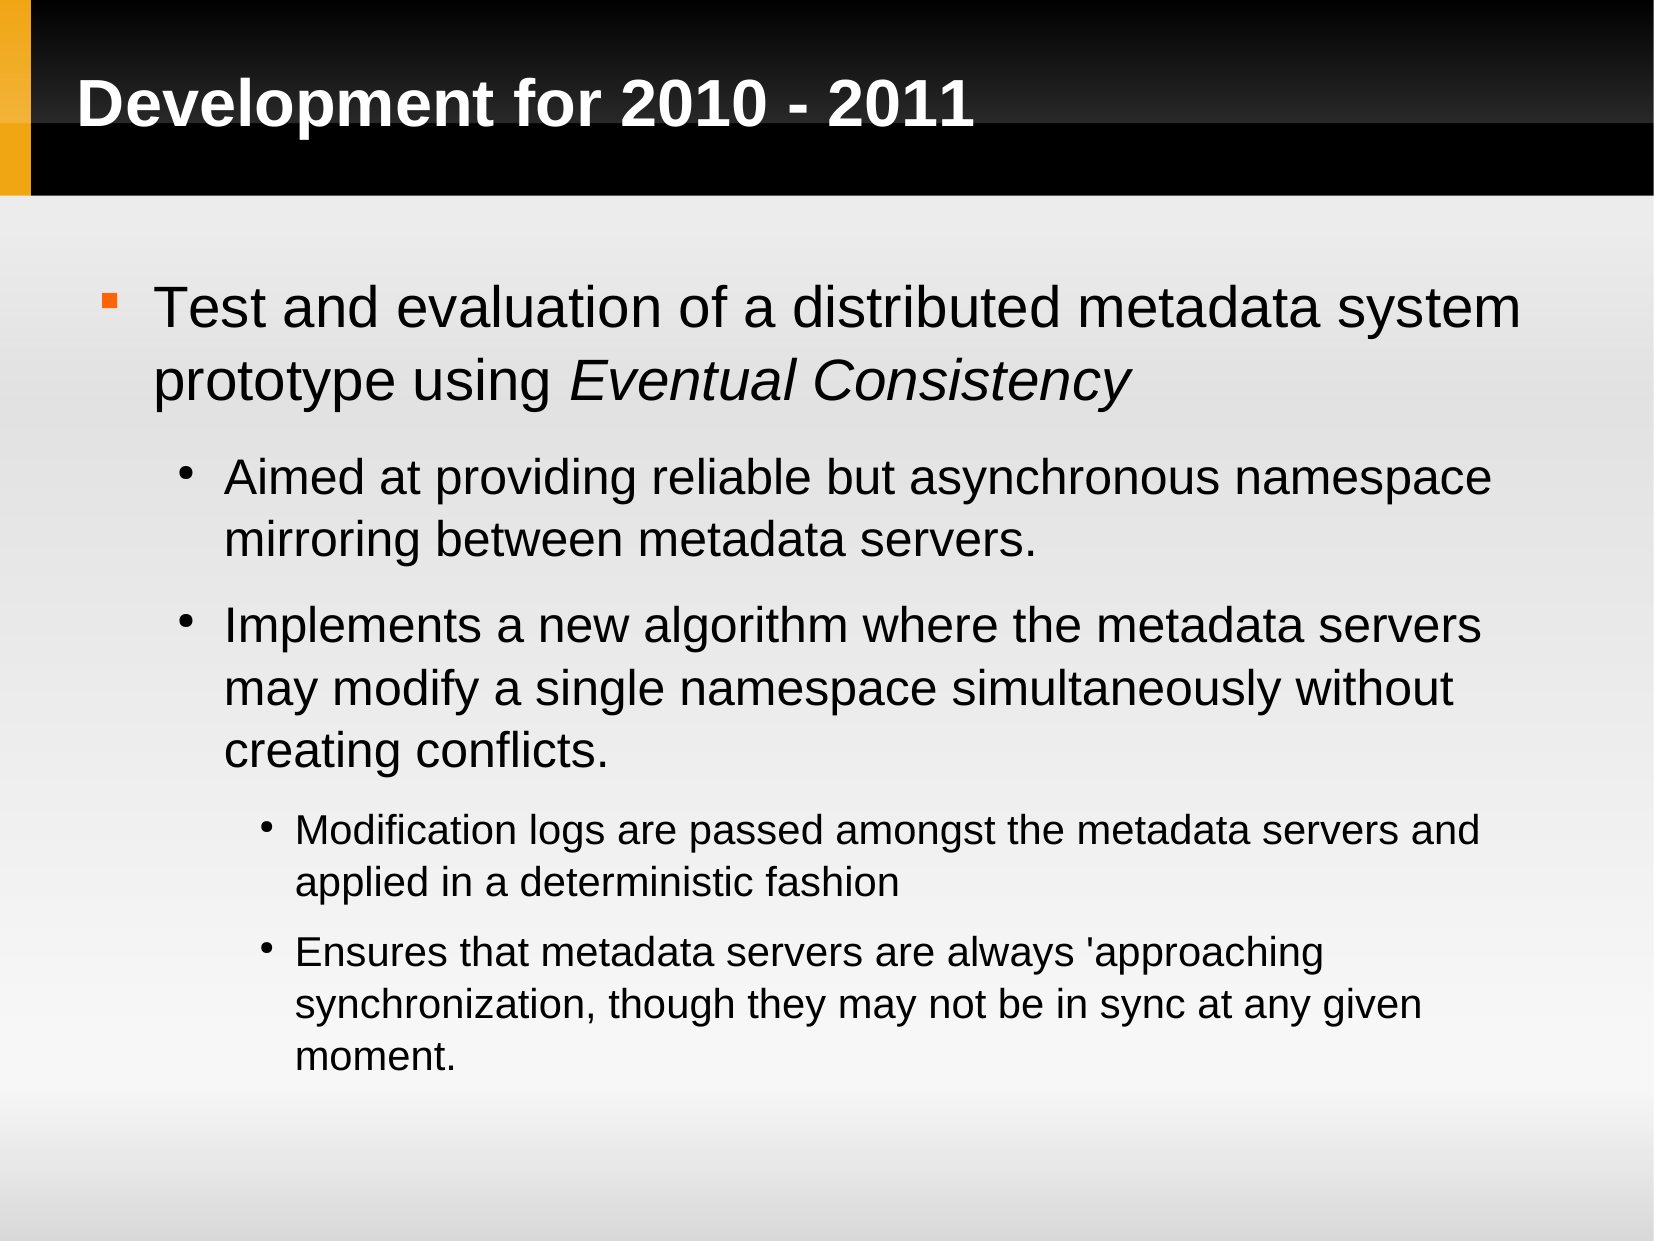

# Development for 2010 - 2011
Test and evaluation of a distributed metadata system prototype using Eventual Consistency
Aimed at providing reliable but asynchronous namespace mirroring between metadata servers.
Implements a new algorithm where the metadata servers may modify a single namespace simultaneously without creating conflicts.
Modification logs are passed amongst the metadata servers and applied in a deterministic fashion
Ensures that metadata servers are always 'approaching synchronization, though they may not be in sync at any given moment.